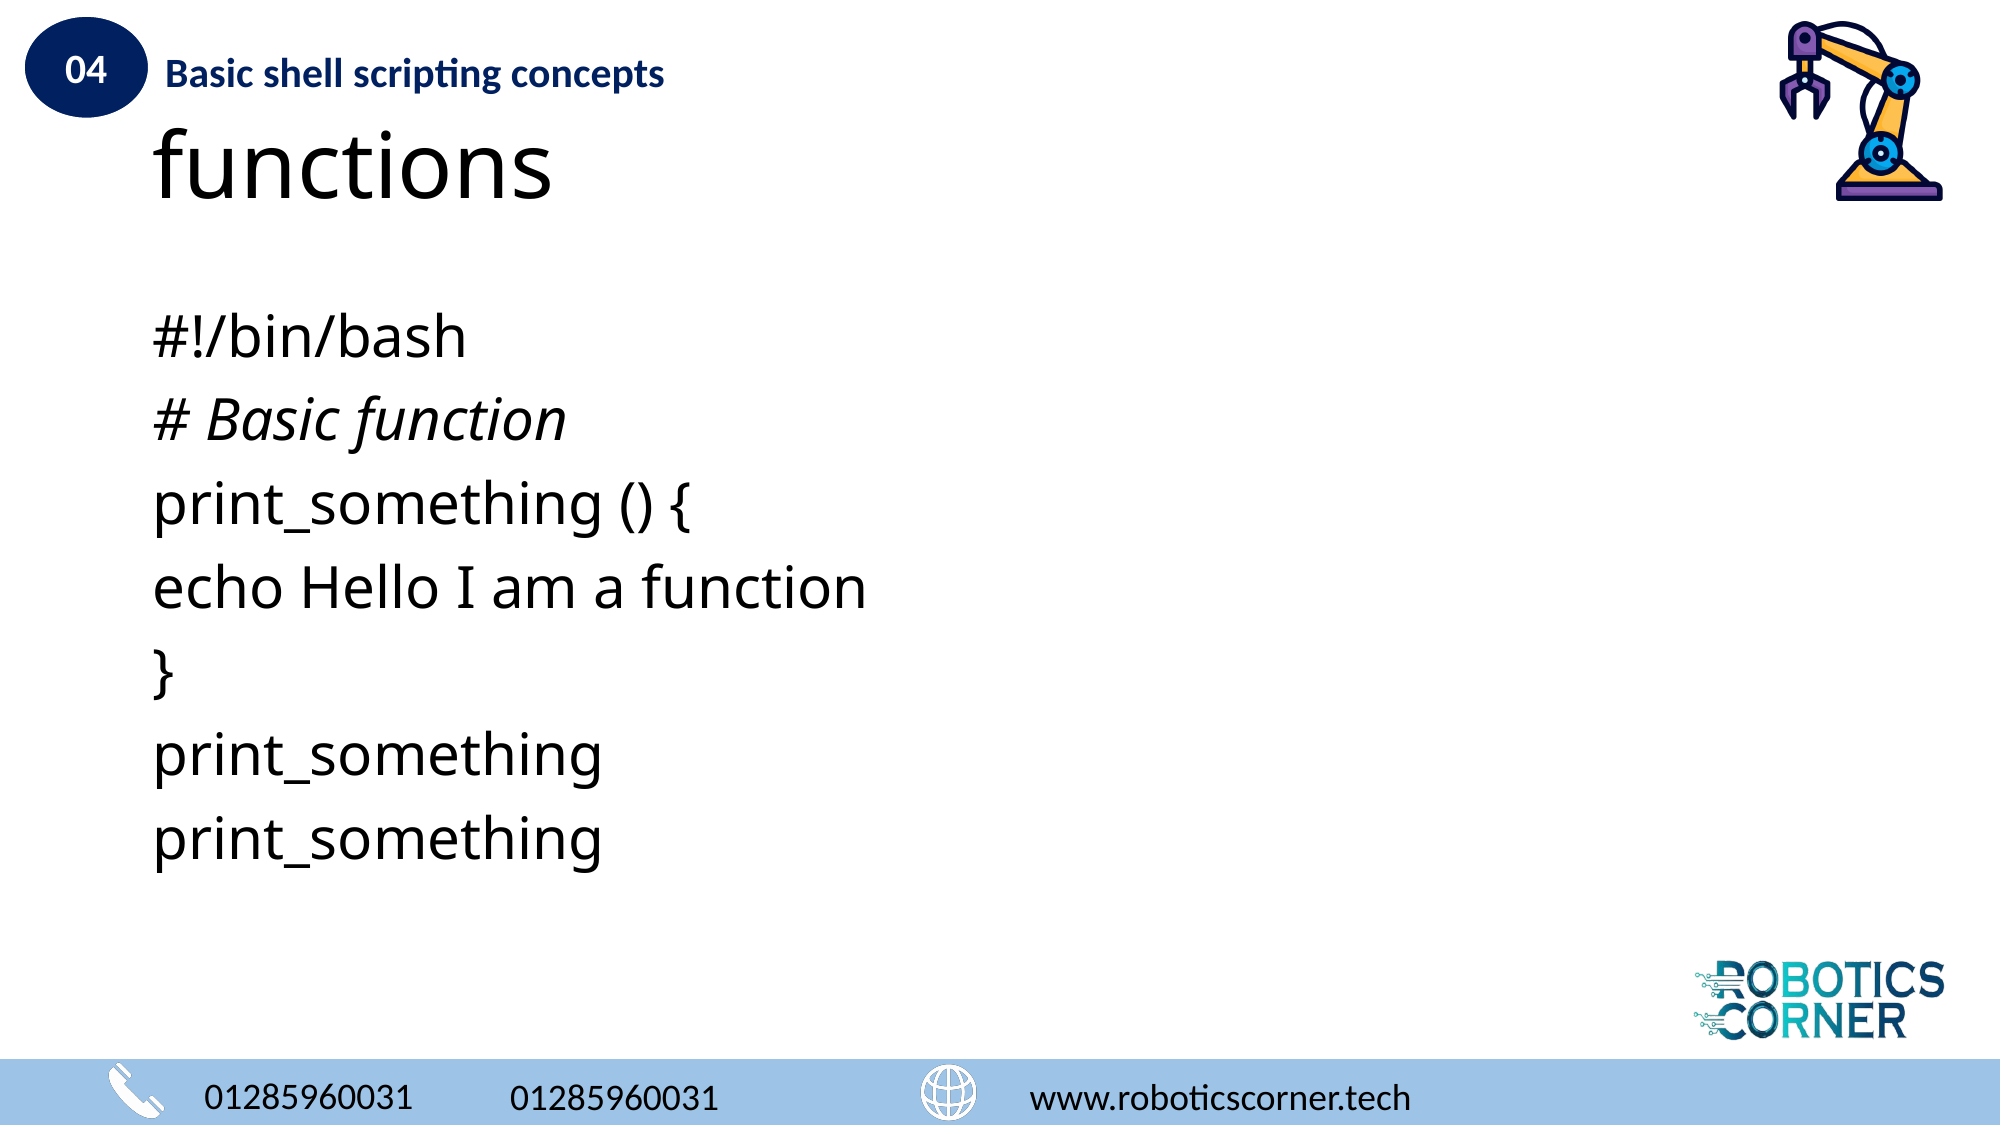

04
Basic shell scripting concepts
# functions
#!/bin/bash
# Basic function
print_something () {
echo Hello I am a function
}
print_something
print_something
01285960031
01285960031
www.roboticscorner.tech